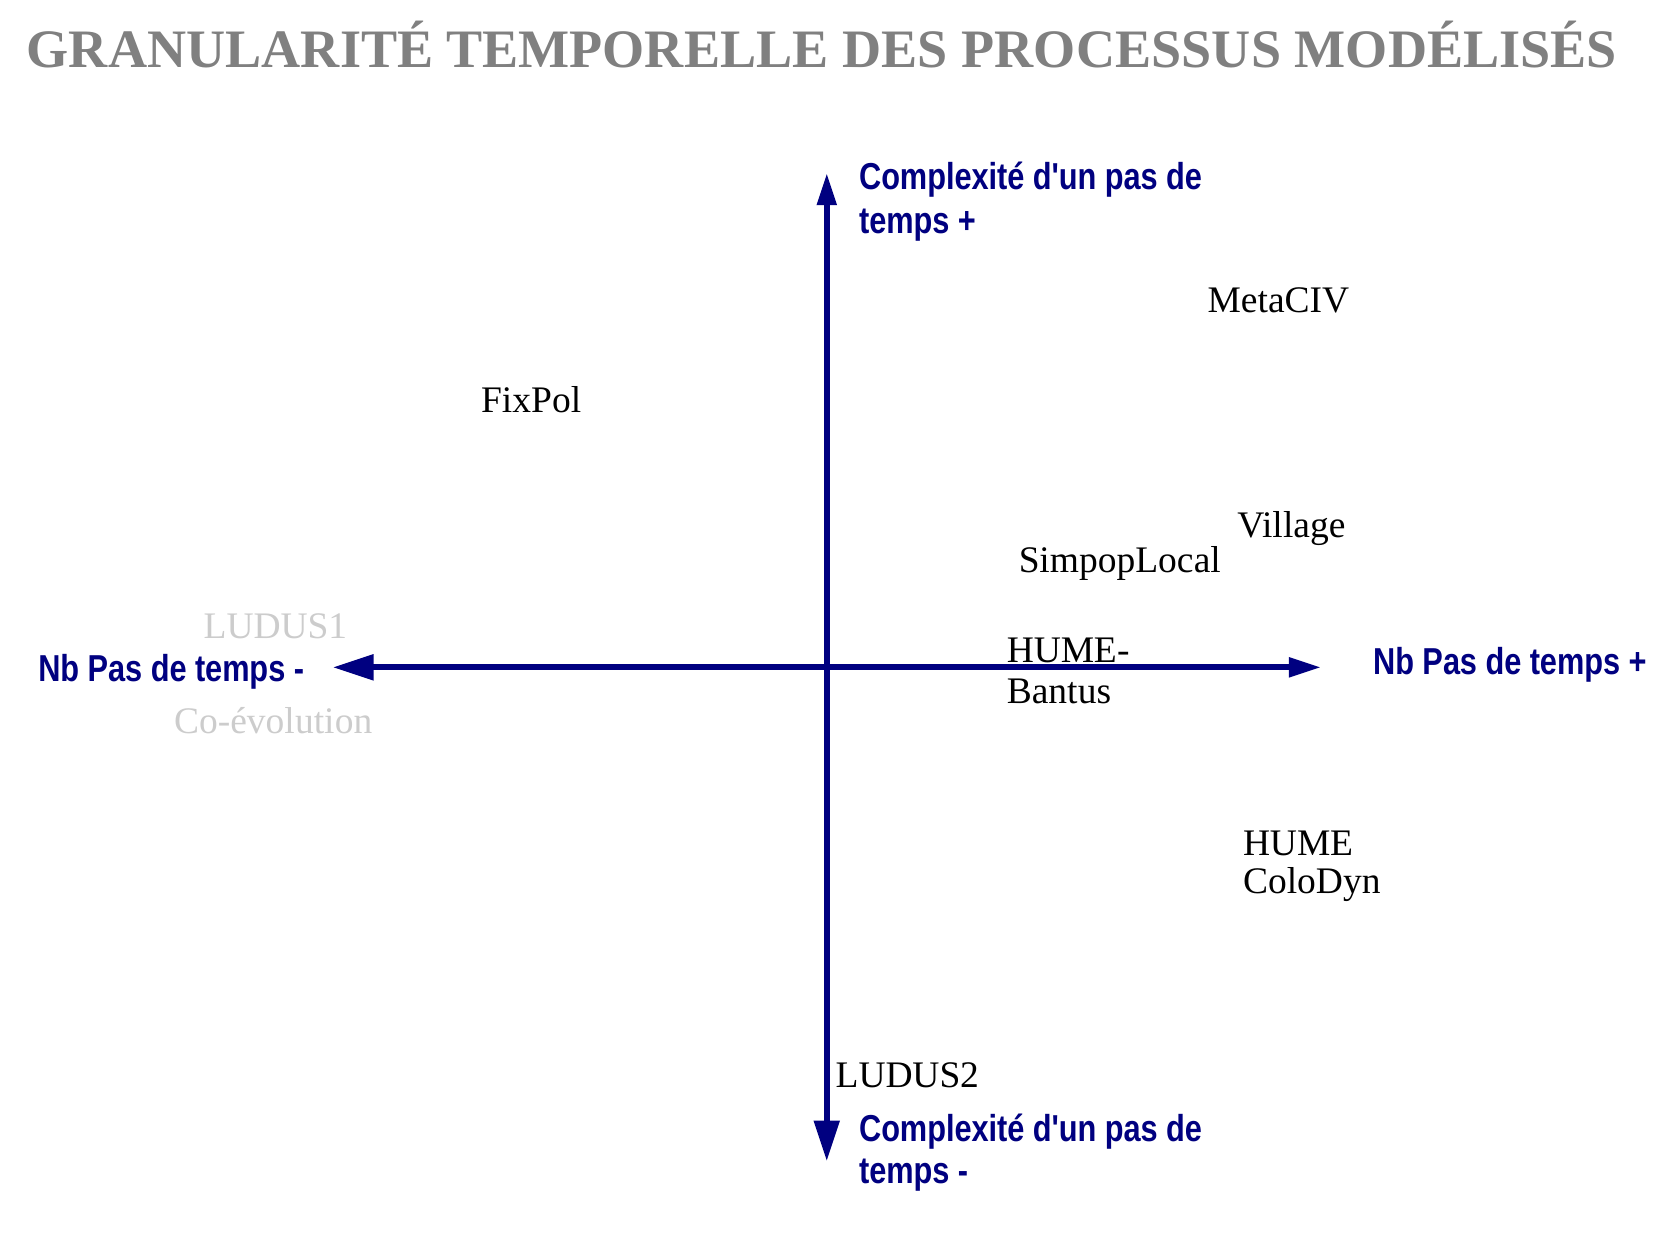

GRANULARITÉ TEMPORELLE DES PROCESSUS MODÉLISÉS
Complexité d'un pas de temps +
MetaCIV
FixPol
Village
SimpopLocal
LUDUS1
HUME-Bantus
Nb Pas de temps +
Nb Pas de temps -
Co-évolution
HUME
ColoDyn
LUDUS2
Complexité d'un pas de temps -